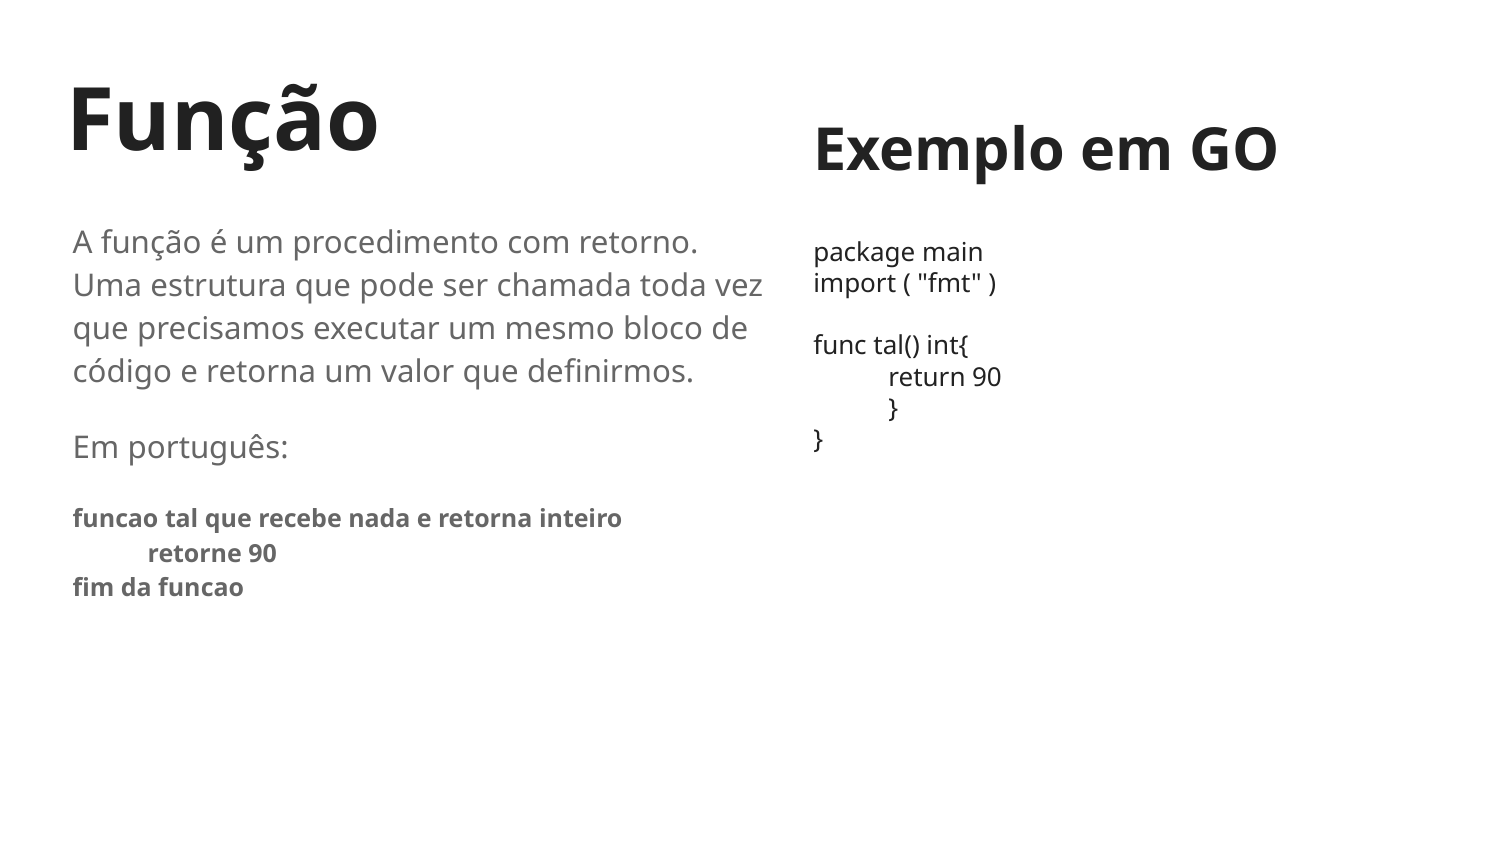

# Função
Exemplo em GO
package main
import ( "fmt" )
func tal() int{
return 90
}
}
A função é um procedimento com retorno. Uma estrutura que pode ser chamada toda vez que precisamos executar um mesmo bloco de código e retorna um valor que definirmos.
Em português:
funcao tal que recebe nada e retorna inteiro
retorne 90
fim da funcao